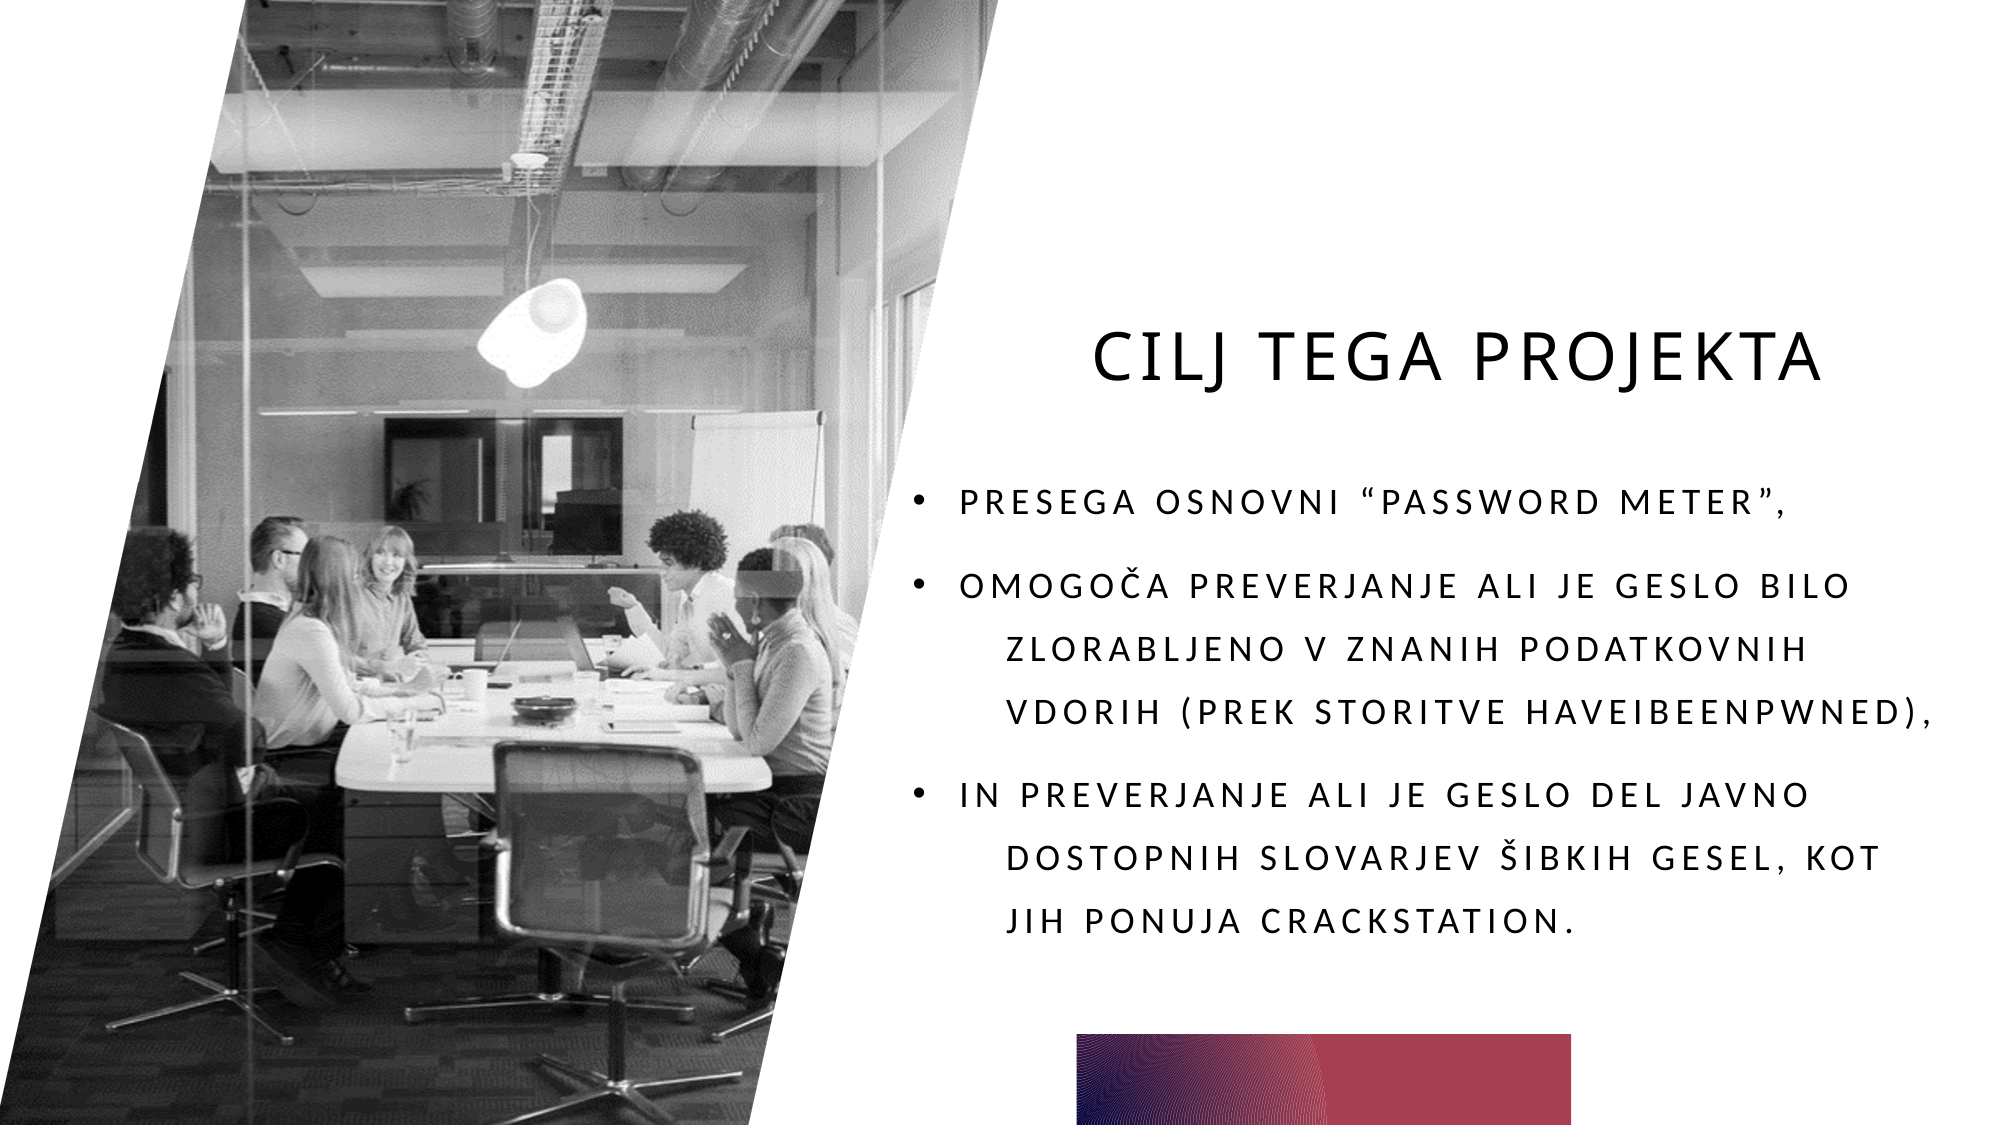

# Cilj tega projekta
presega osnovni “password meter”,
omogoča preverjanje ali je geslo bilo zlorabljeno v znanih podatkovnih vdorih (prek storitve HaveIBeenPwned),
in preverjanje ali je geslo del javno dostopnih slovarjev šibkih gesel, kot jih ponuja Crackstation.